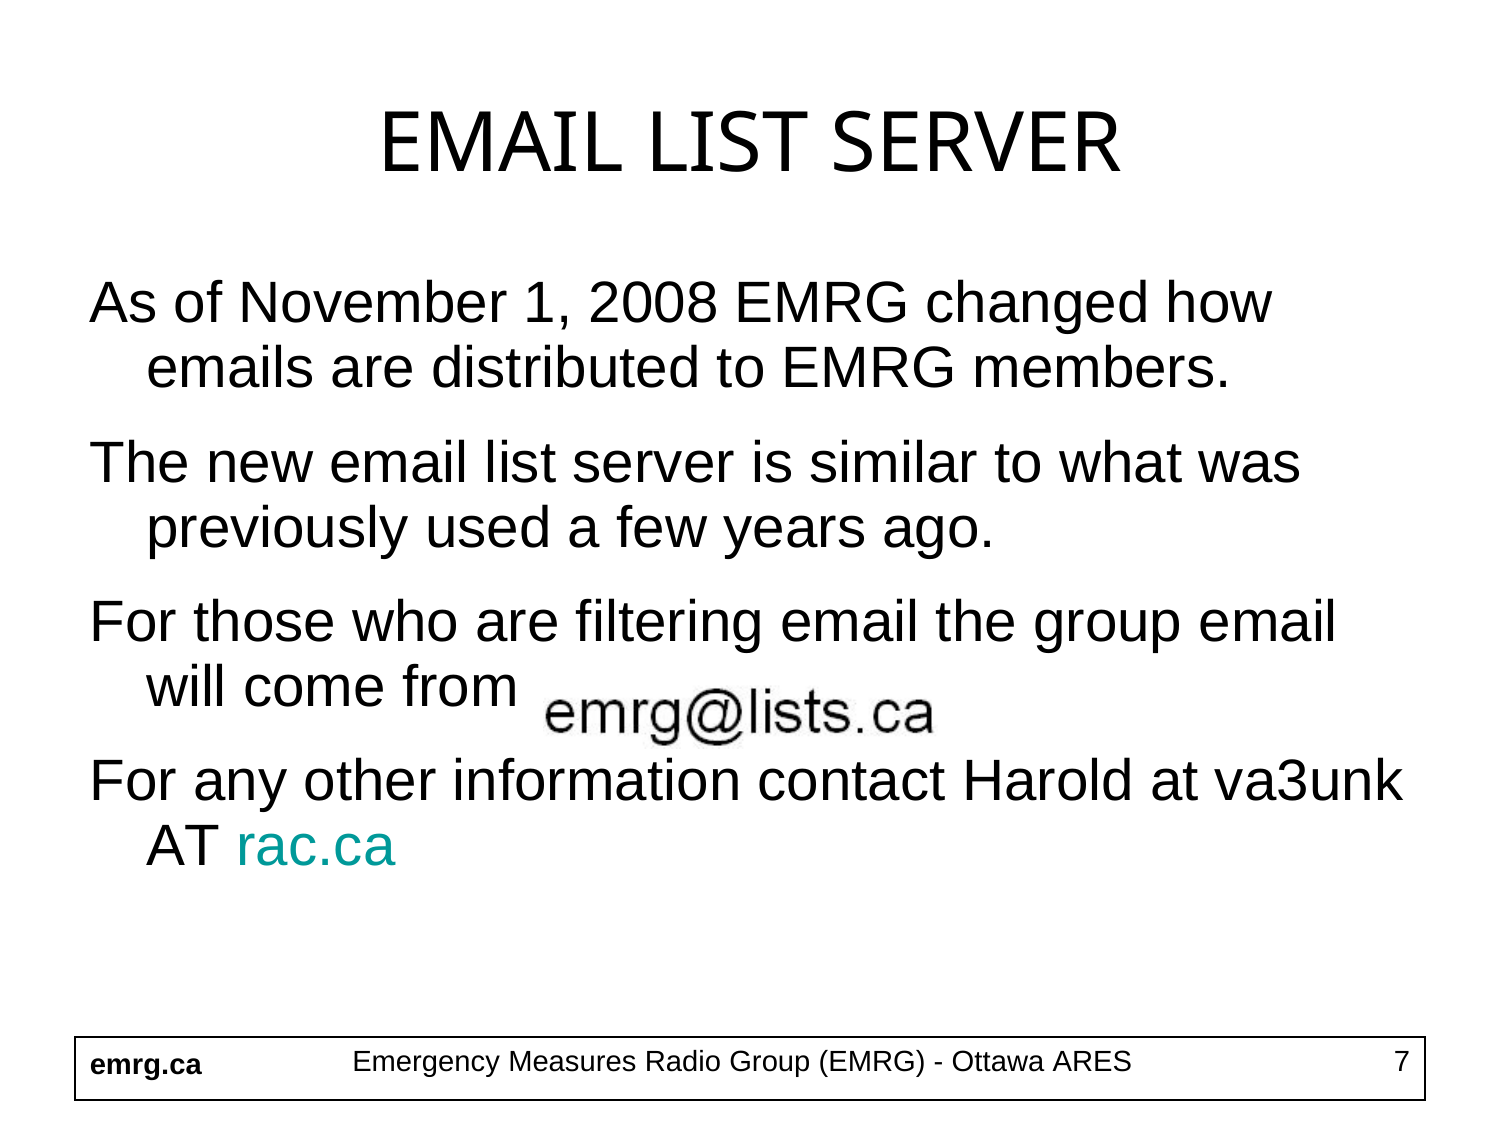

# EMAIL LIST SERVER
As of November 1, 2008 EMRG changed how emails are distributed to EMRG members.
The new email list server is similar to what was previously used a few years ago.
For those who are filtering email the group email will come from
For any other information contact Harold at va3unk AT rac.ca
Emergency Measures Radio Group (EMRG) - Ottawa ARES
7